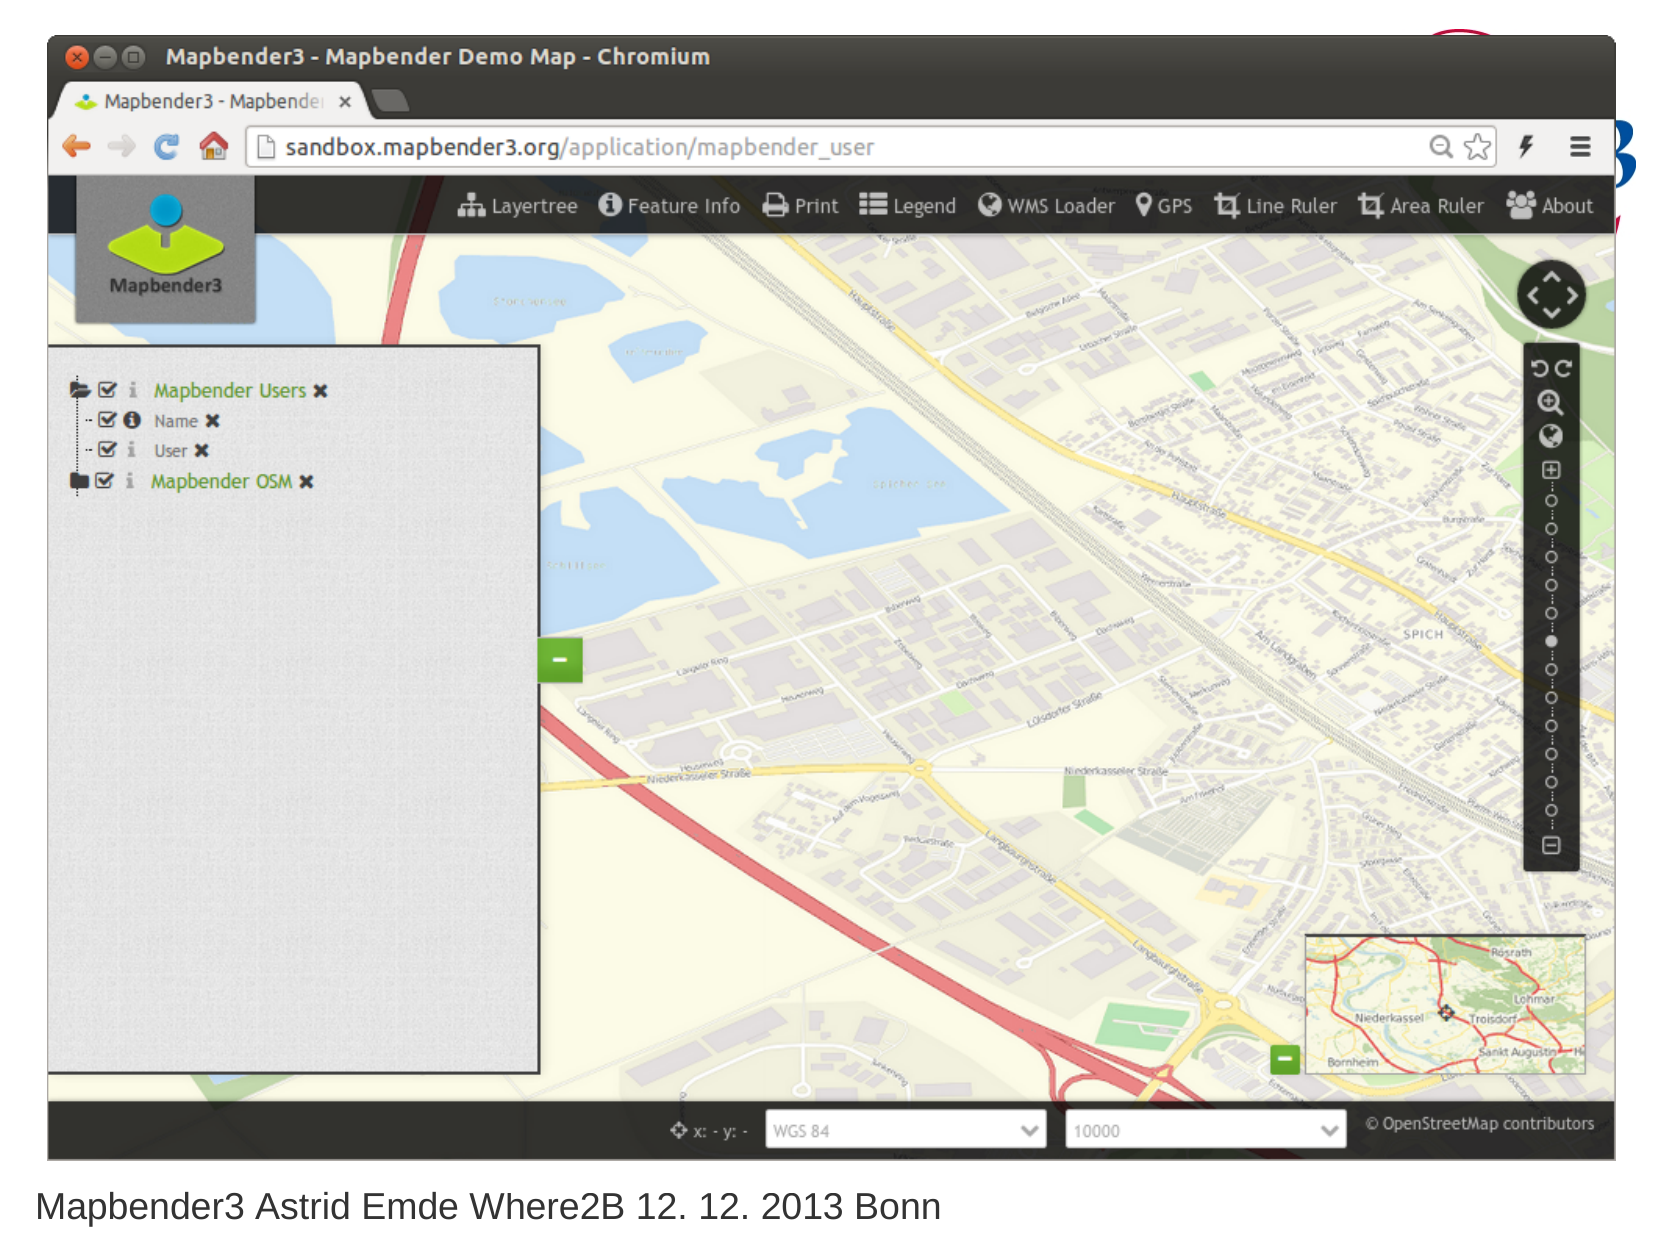

Mapbender - Einführung zum Mapbender Projekt (Astrid Ede)